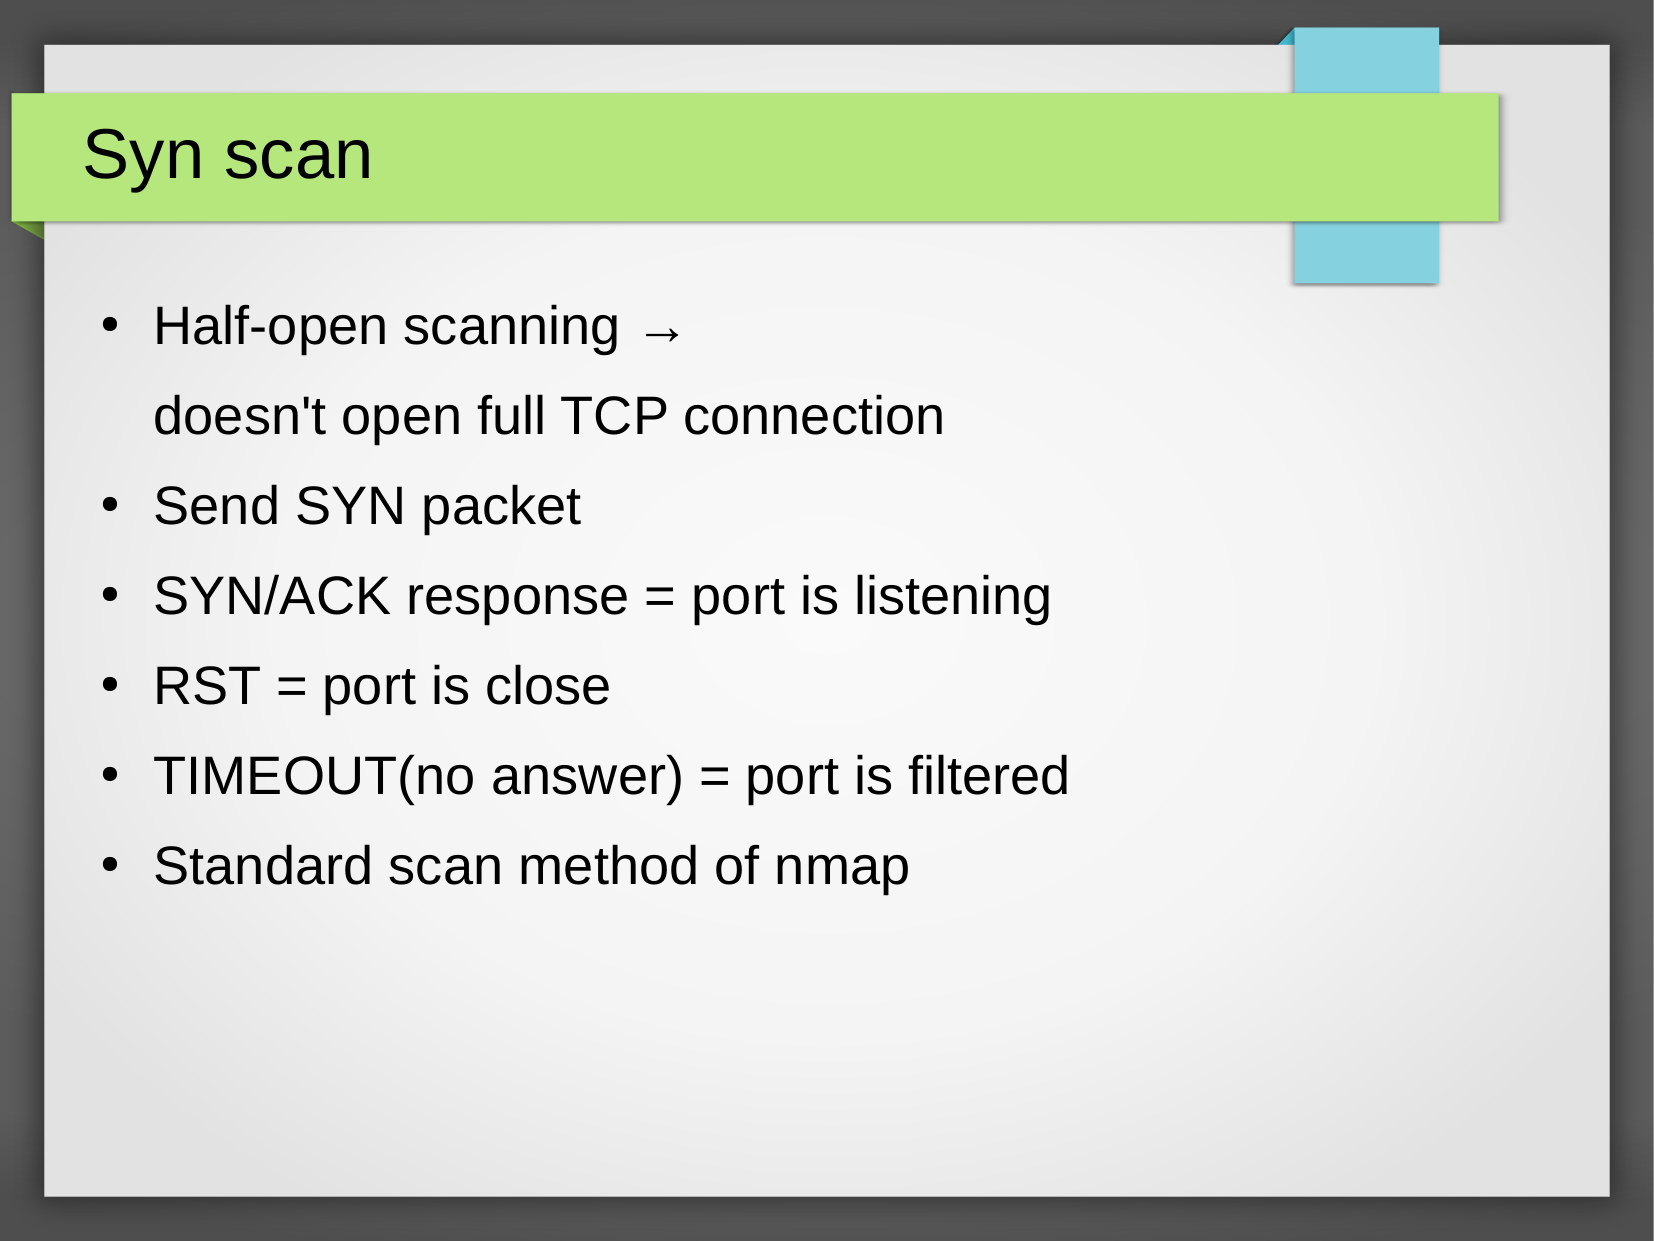

# Syn scan
Half-open scanning →
doesn't open full TCP connection
Send SYN packet
SYN/ACK response = port is listening
RST = port is close
TIMEOUT(no answer) = port is filtered
Standard scan method of nmap